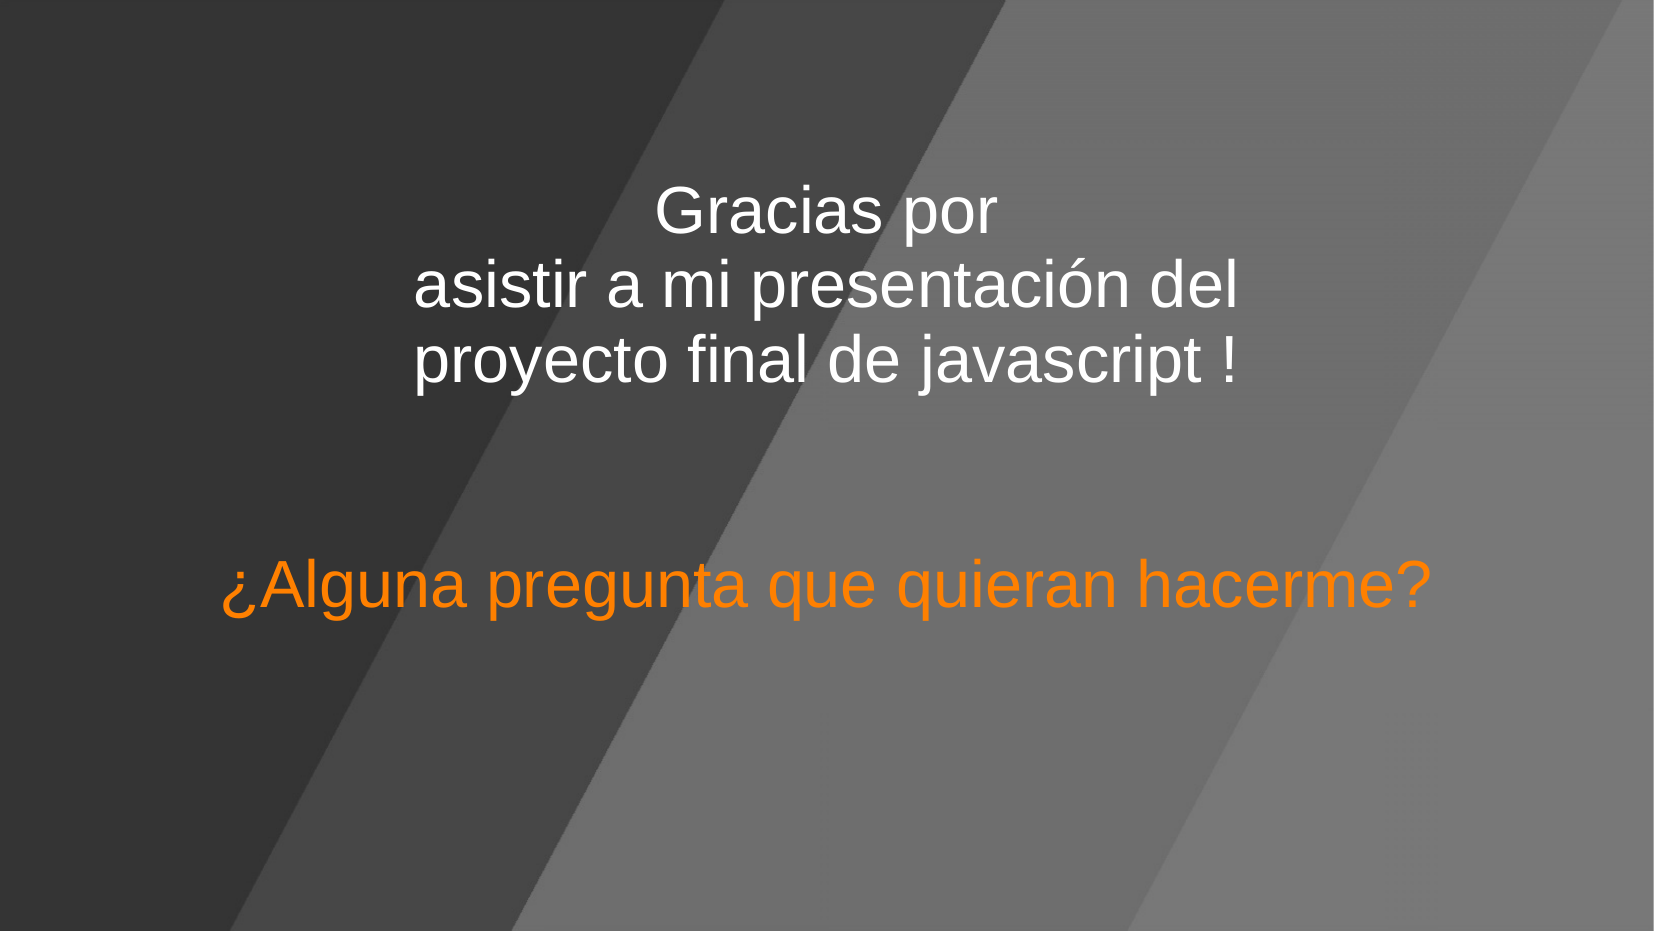

# Gracias por
 asistir a mi presentación del
proyecto final de javascript !
¿Alguna pregunta que quieran hacerme?